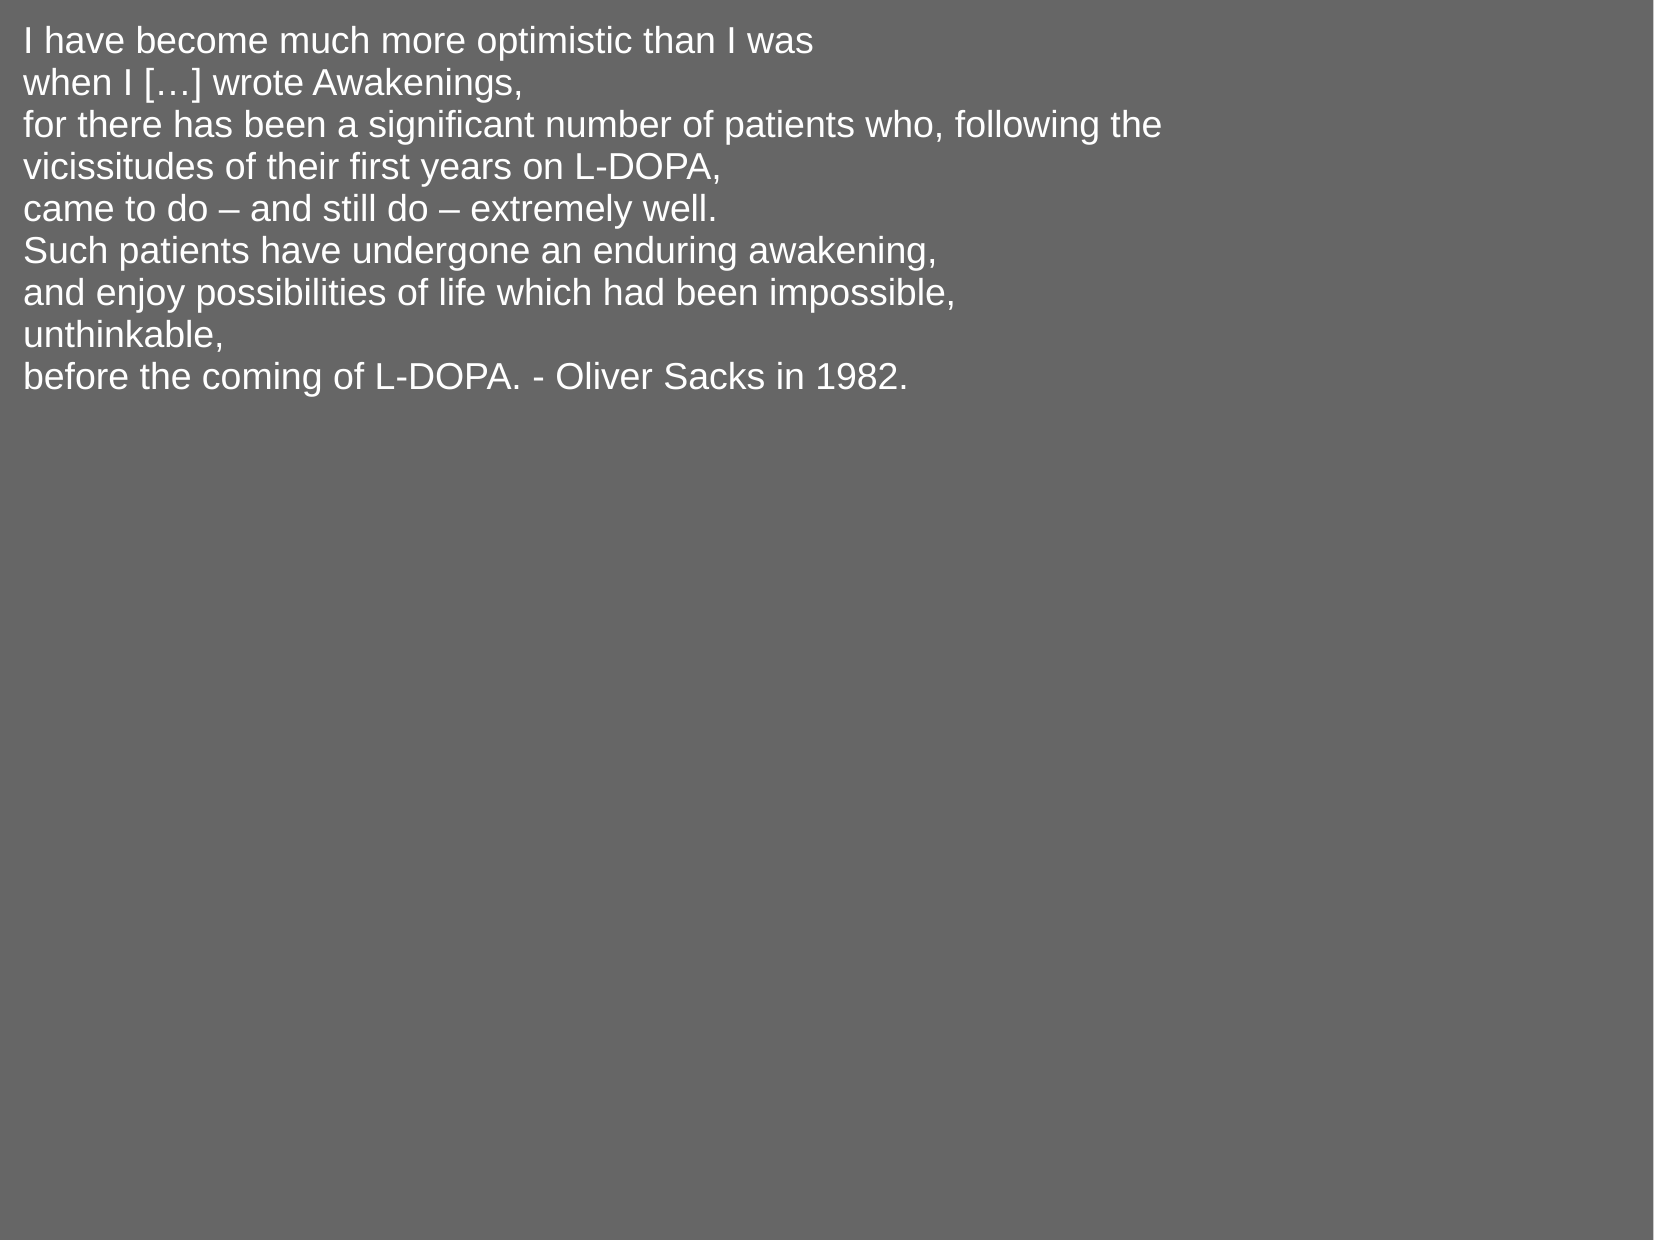

I have become much more optimistic than I was
when I […] wrote Awakenings,
for there has been a significant number of patients who, following the
vicissitudes of their first years on L-DOPA,
came to do – and still do – extremely well.
Such patients have undergone an enduring awakening,
and enjoy possibilities of life which had been impossible,
unthinkable,
before the coming of L-DOPA. - Oliver Sacks in 1982.